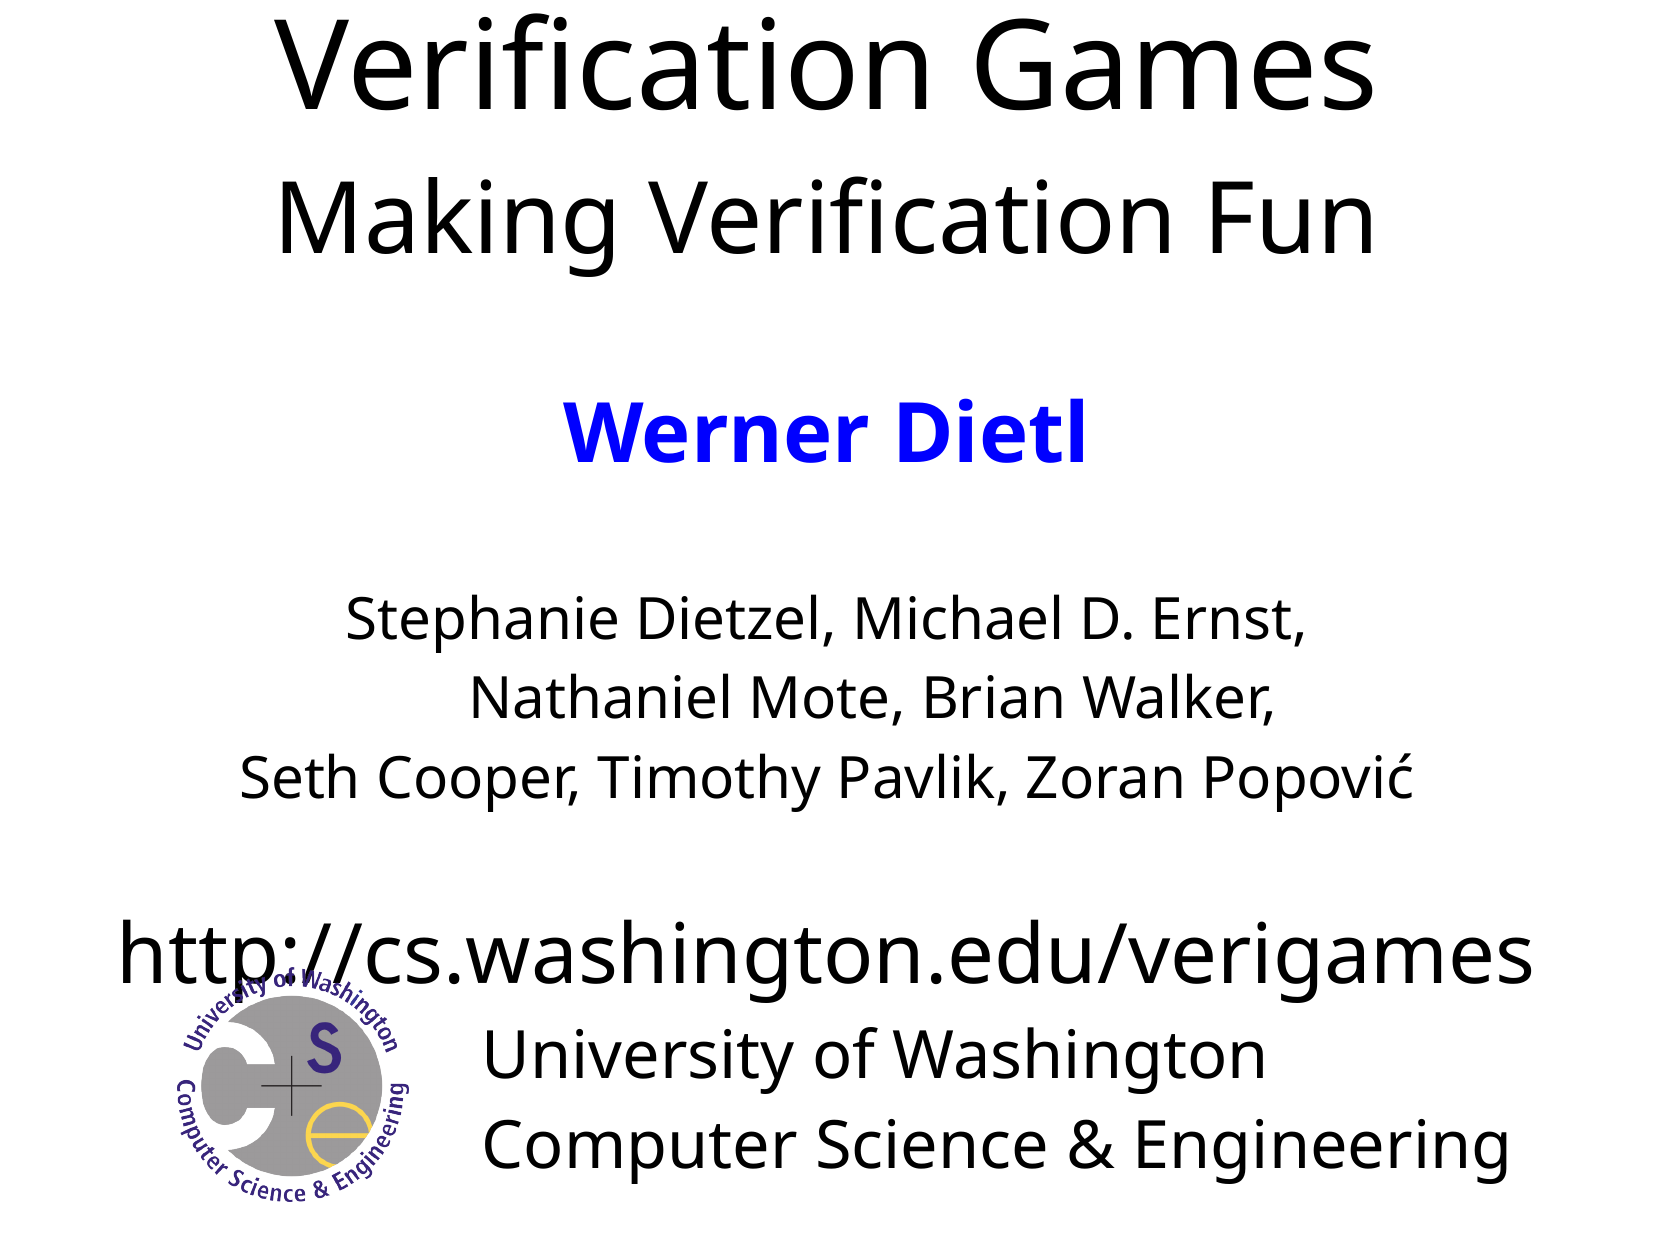

# Verification Games
Making Verification Fun
Werner Dietl
Stephanie Dietzel, Michael D. Ernst,
 Nathaniel Mote, Brian Walker,
Seth Cooper, Timothy Pavlik, Zoran Popović
http://cs.washington.edu/verigames
University of Washington
Computer Science & Engineering